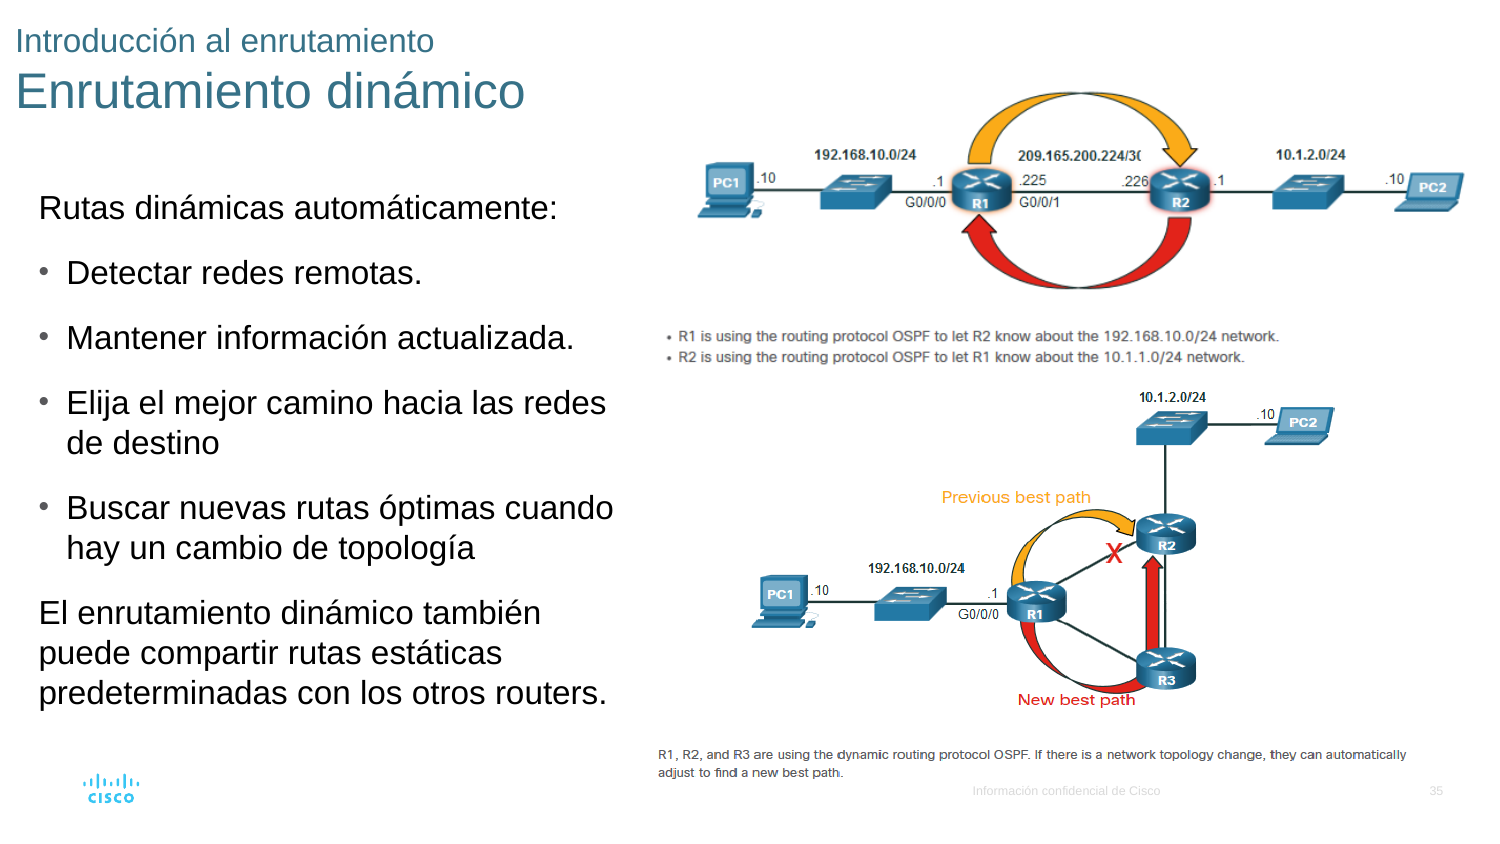

# Introducción al enrutamiento Enrutamiento dinámico
Rutas dinámicas automáticamente:
Detectar redes remotas.
Mantener información actualizada.
Elija el mejor camino hacia las redes de destino
Buscar nuevas rutas óptimas cuando hay un cambio de topología
El enrutamiento dinámico también puede compartir rutas estáticas predeterminadas con los otros routers.